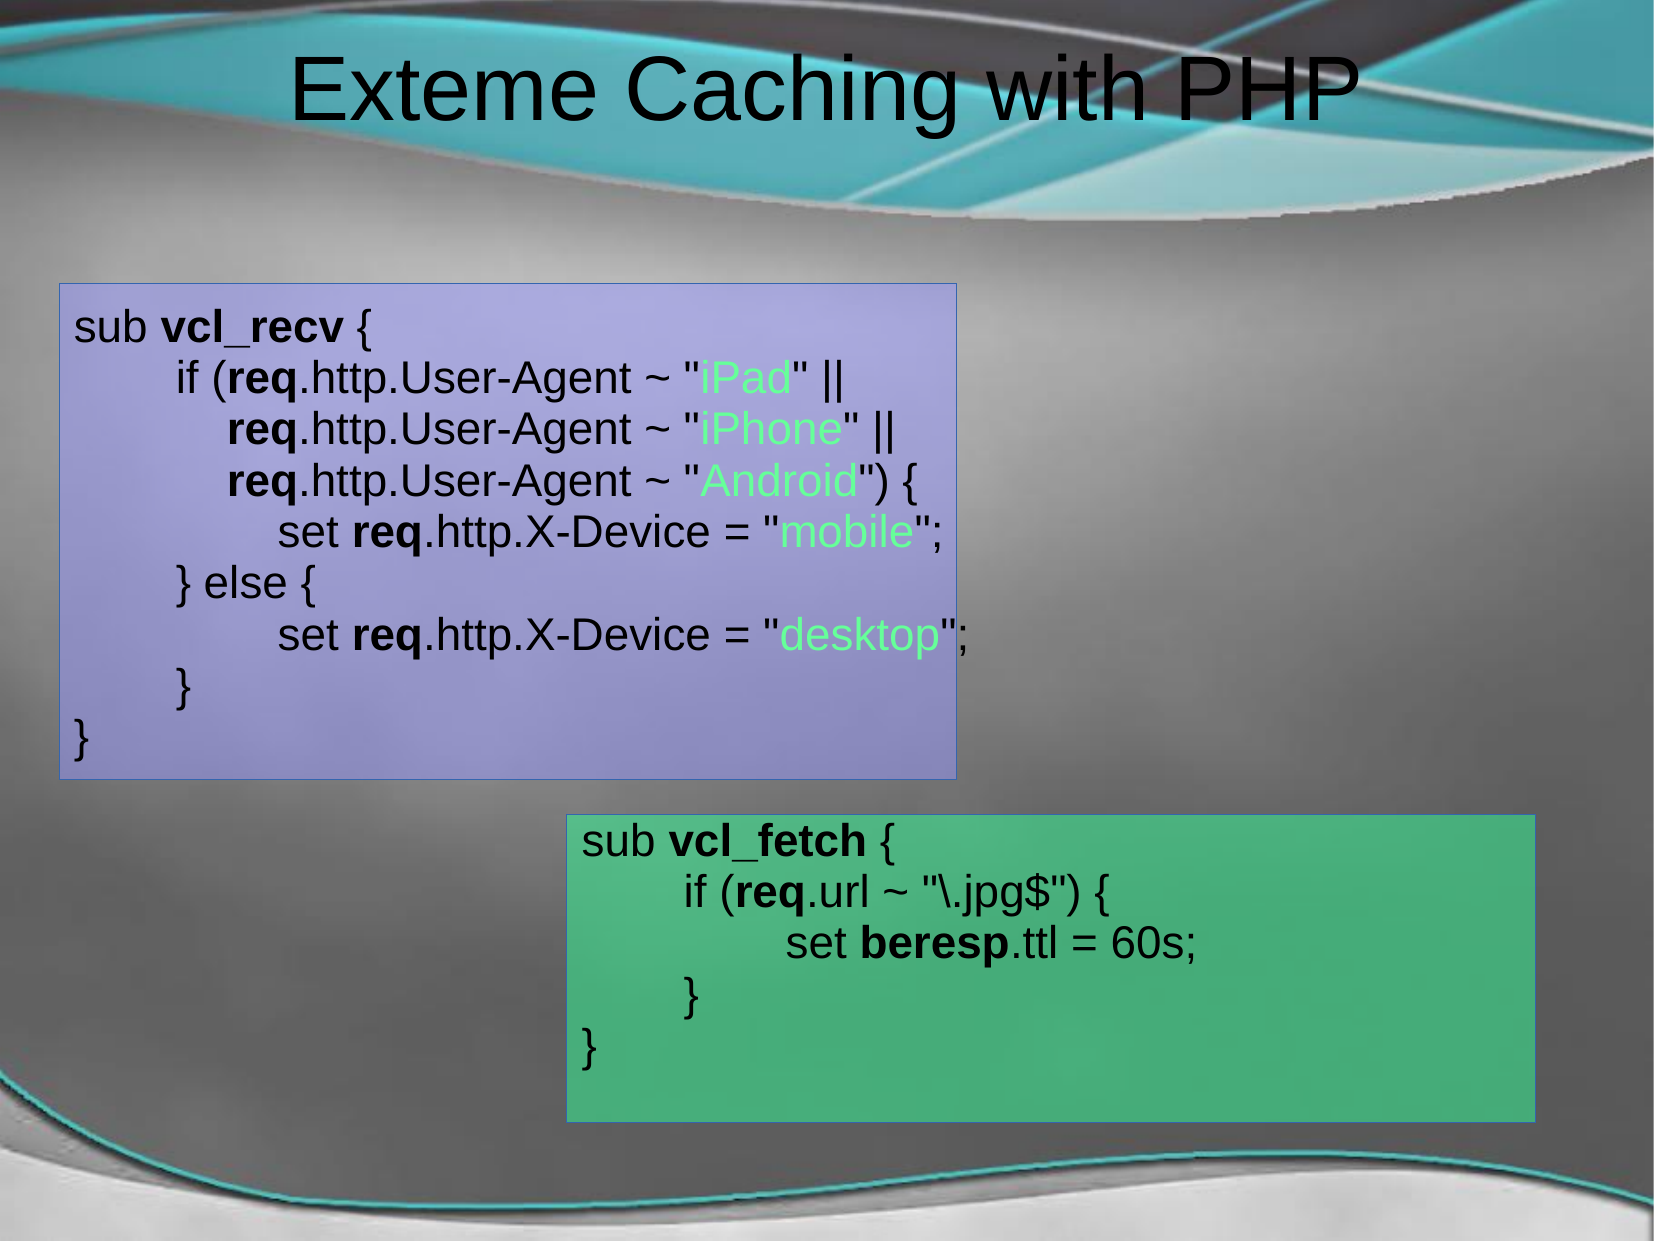

Exteme Caching with PHP
sub vcl_recv {
 if (req.http.User-Agent ~ "iPad" ||
 req.http.User-Agent ~ "iPhone" ||
 req.http.User-Agent ~ "Android") {
 set req.http.X-Device = "mobile";
 } else {
 set req.http.X-Device = "desktop";
 }
}
#
sub vcl_fetch {
 if (req.url ~ "\.jpg$") {
 set beresp.ttl = 60s;
 }
}